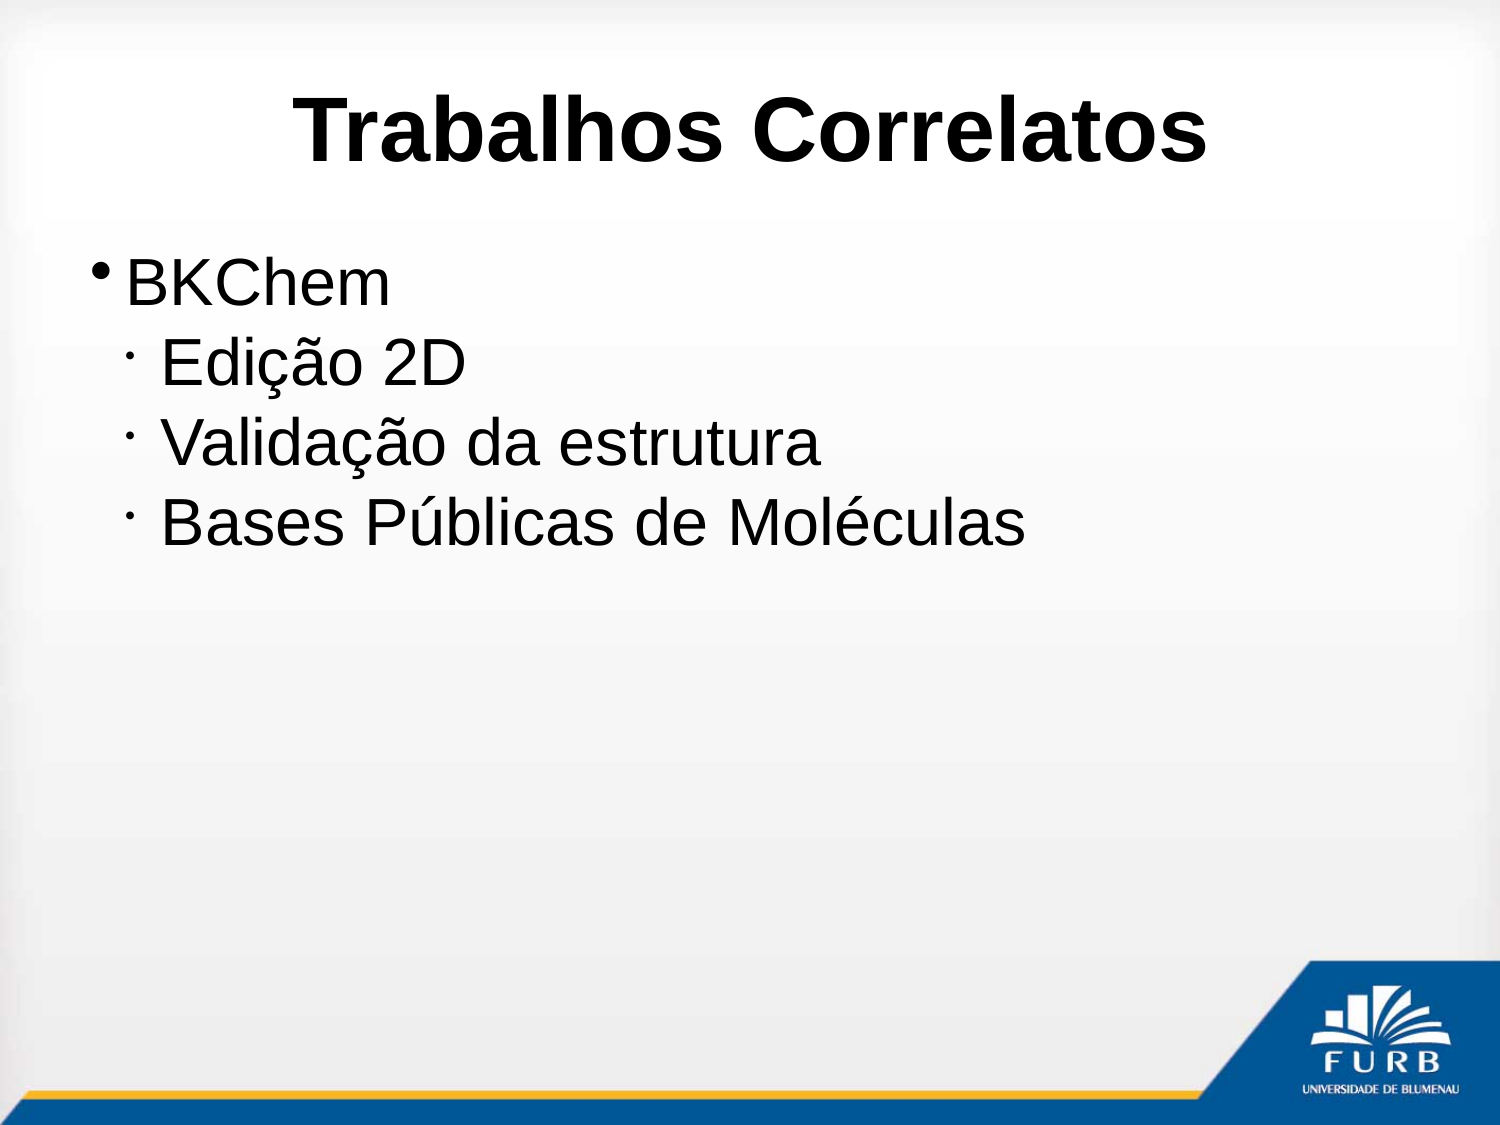

Trabalhos Correlatos
BKChem
Edição 2D
Validação da estrutura
Bases Públicas de Moléculas